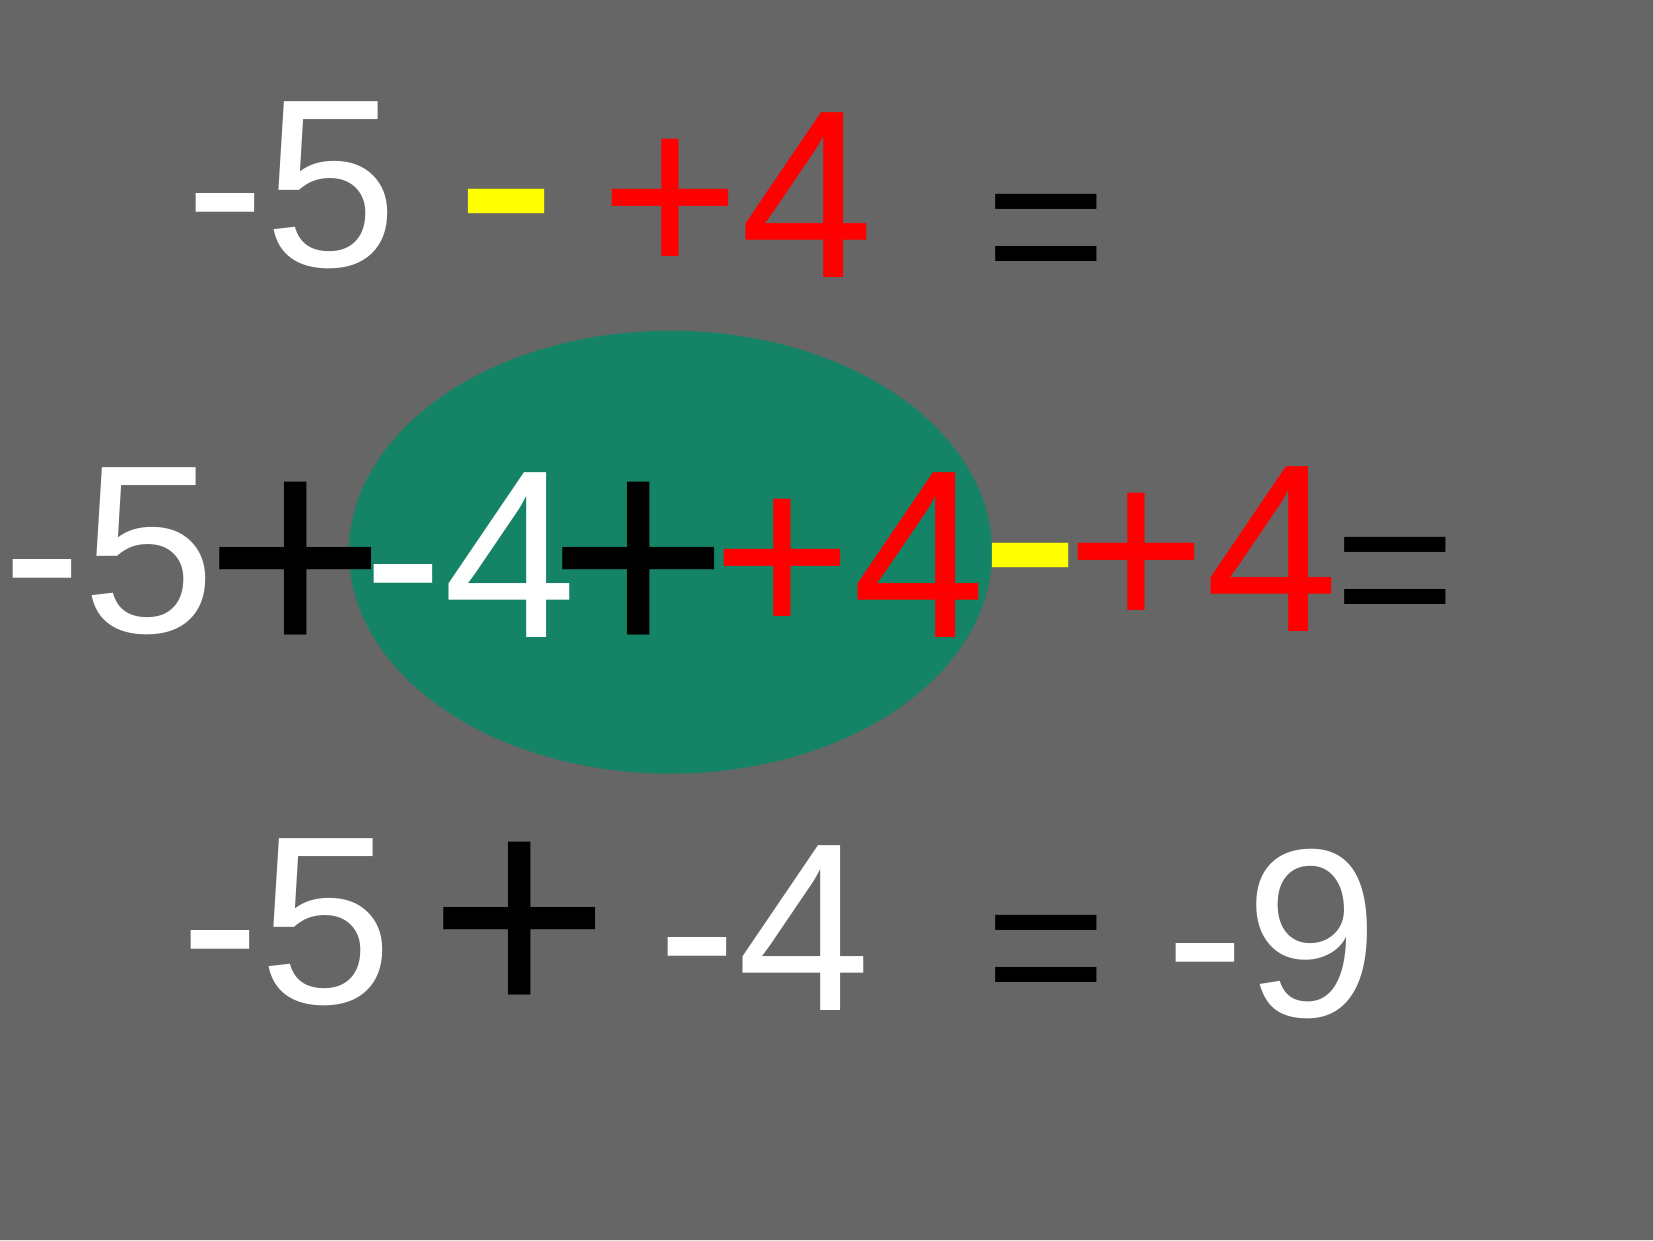

-
-5
+4
=
-
+
+
+4
-5
+4
-4
=
+
-5
-4
-9
=
-
+
+
-5
+4
+4
-4
-9
=